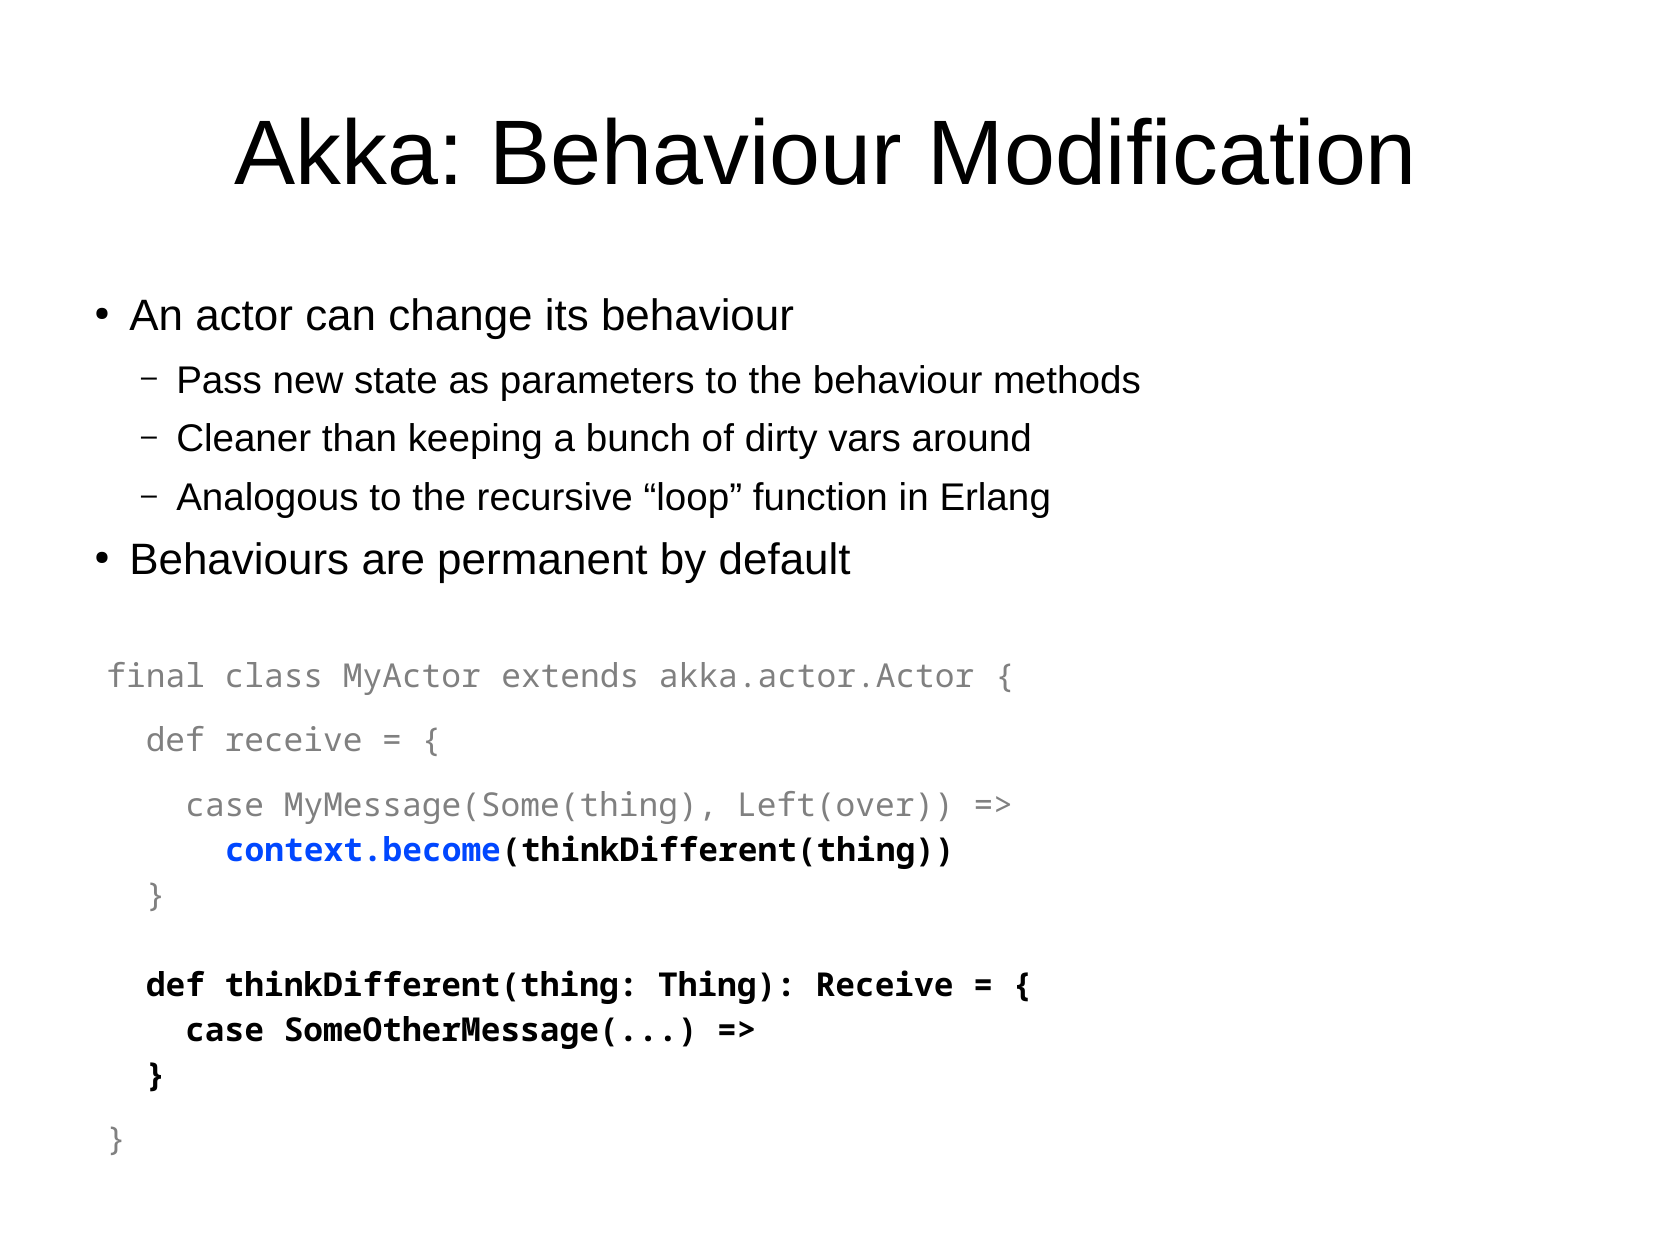

# Akka: Behaviour Modification
An actor can change its behaviour
Pass new state as parameters to the behaviour methods
Cleaner than keeping a bunch of dirty vars around
Analogous to the recursive “loop” function in Erlang
Behaviours are permanent by default
final class MyActor extends akka.actor.Actor {
 def receive = {
 case MyMessage(Some(thing), Left(over)) =>
 context.become(thinkDifferent(thing))
 }
 def thinkDifferent(thing: Thing): Receive = {
 case SomeOtherMessage(...) =>
 }
}